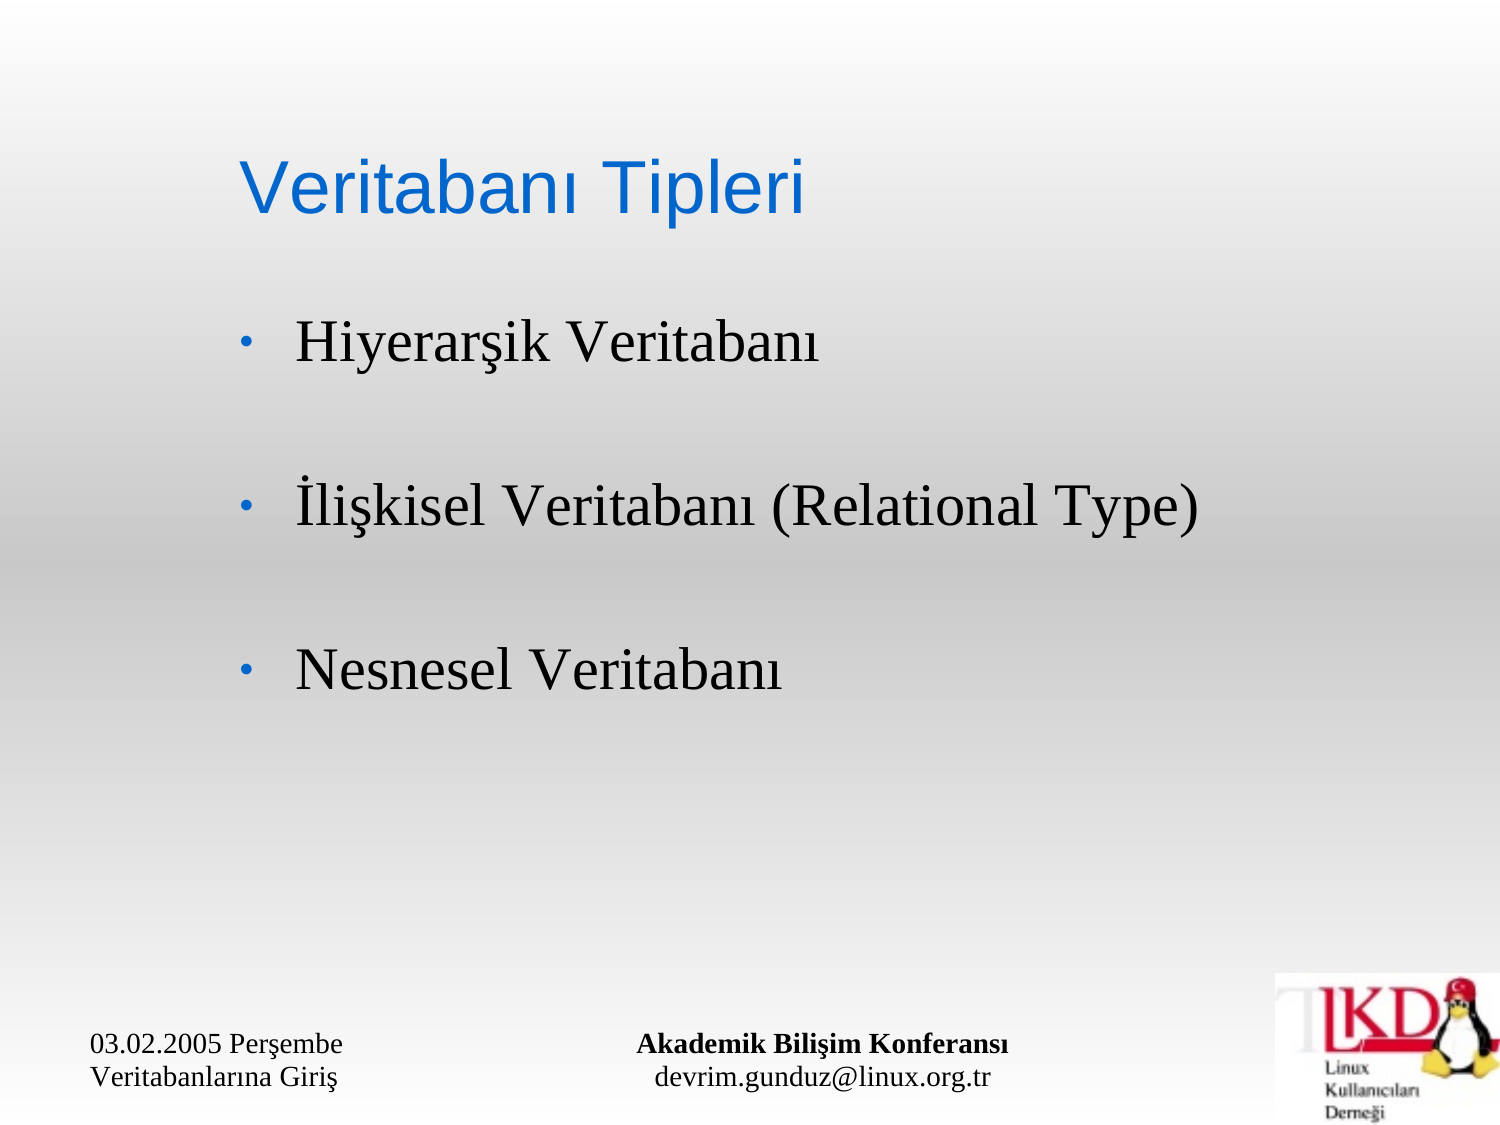

# Veritabanı Tipleri
Hiyerarşik Veritabanı
İlişkisel Veritabanı (Relational Type)
Nesnesel Veritabanı